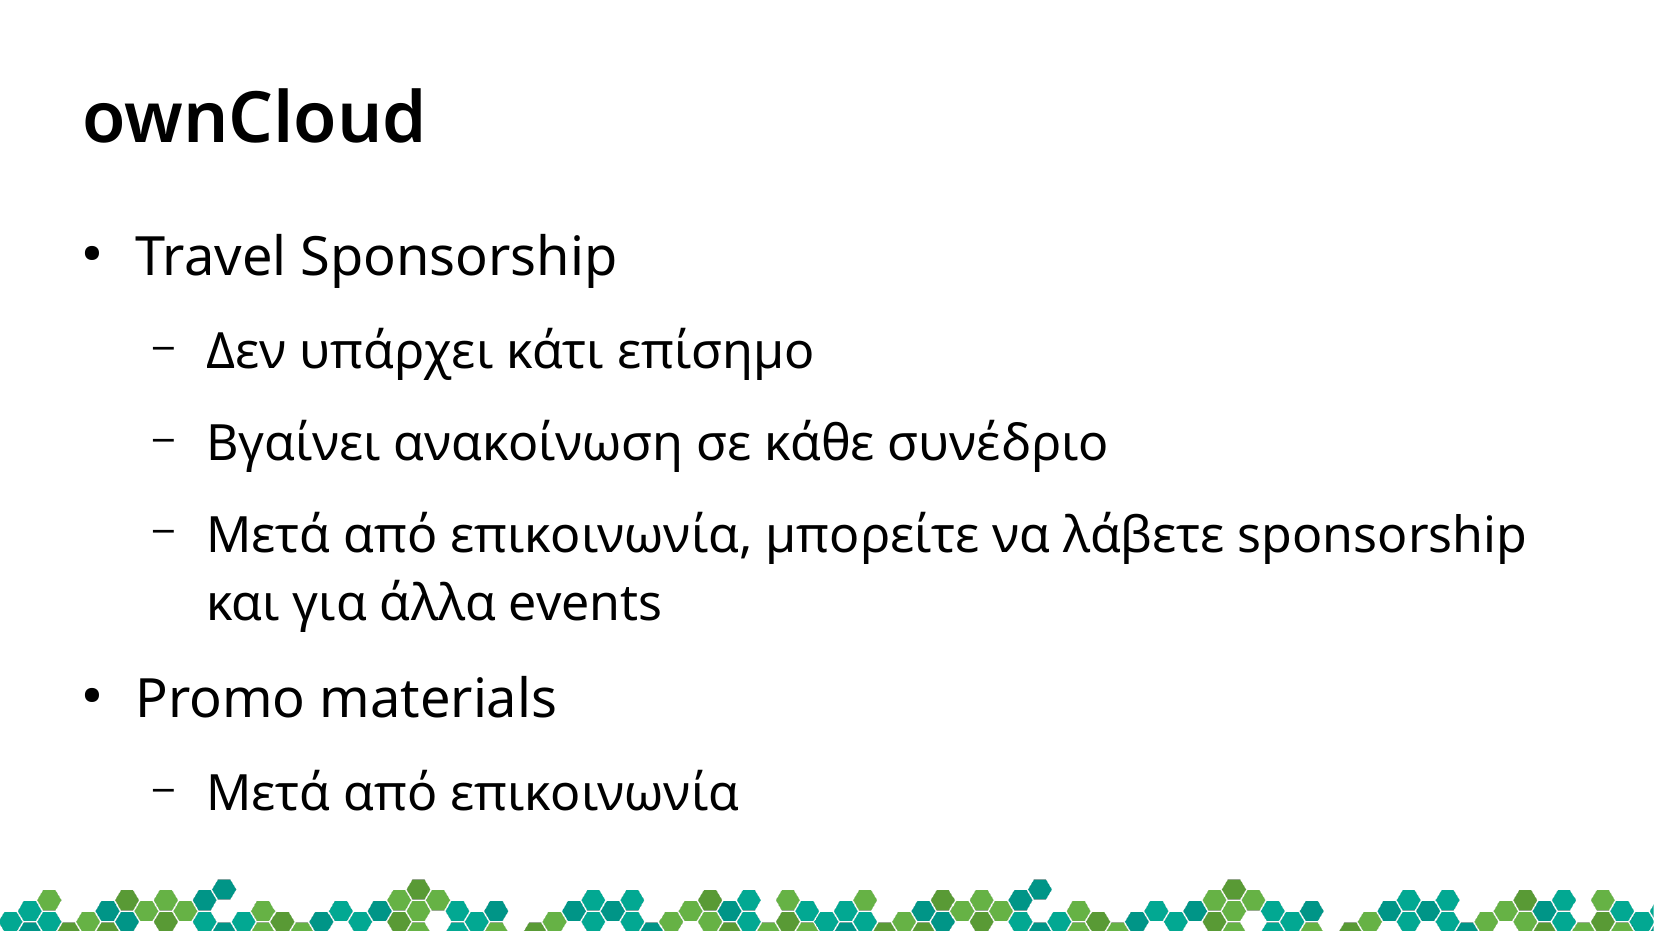

# ownCloud
Travel Sponsorship
Δεν υπάρχει κάτι επίσημο
Βγαίνει ανακοίνωση σε κάθε συνέδριο
Μετά από επικοινωνία, μπορείτε να λάβετε sponsorship και για άλλα events
Promo materials
Μετά από επικοινωνία